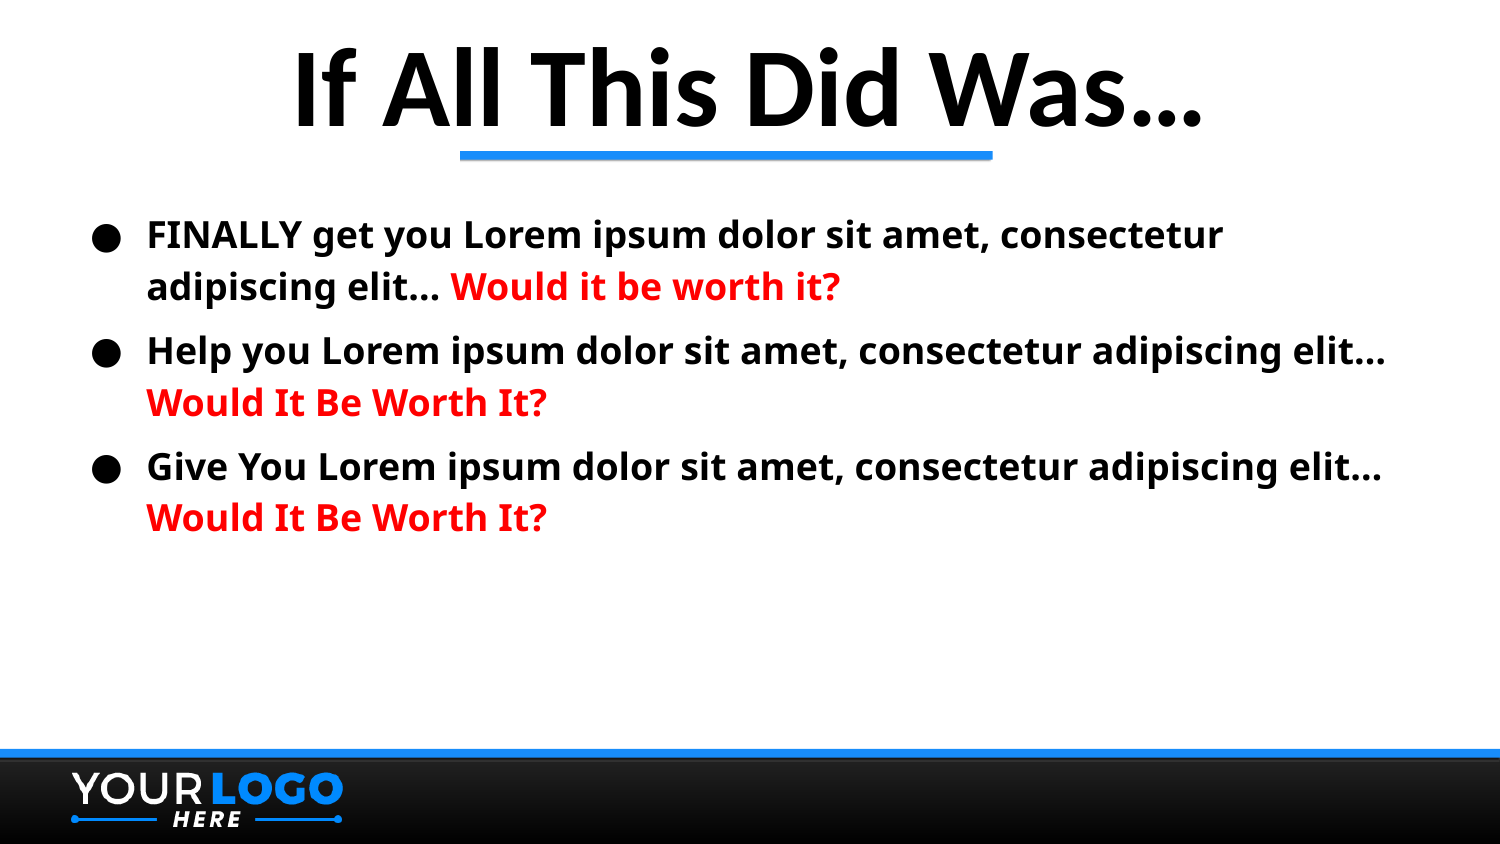

If All This Did Was…
# FINALLY get you Lorem ipsum dolor sit amet, consectetur adipiscing elit… Would it be worth it?
Help you Lorem ipsum dolor sit amet, consectetur adipiscing elit… Would It Be Worth It?
Give You Lorem ipsum dolor sit amet, consectetur adipiscing elit… Would It Be Worth It?